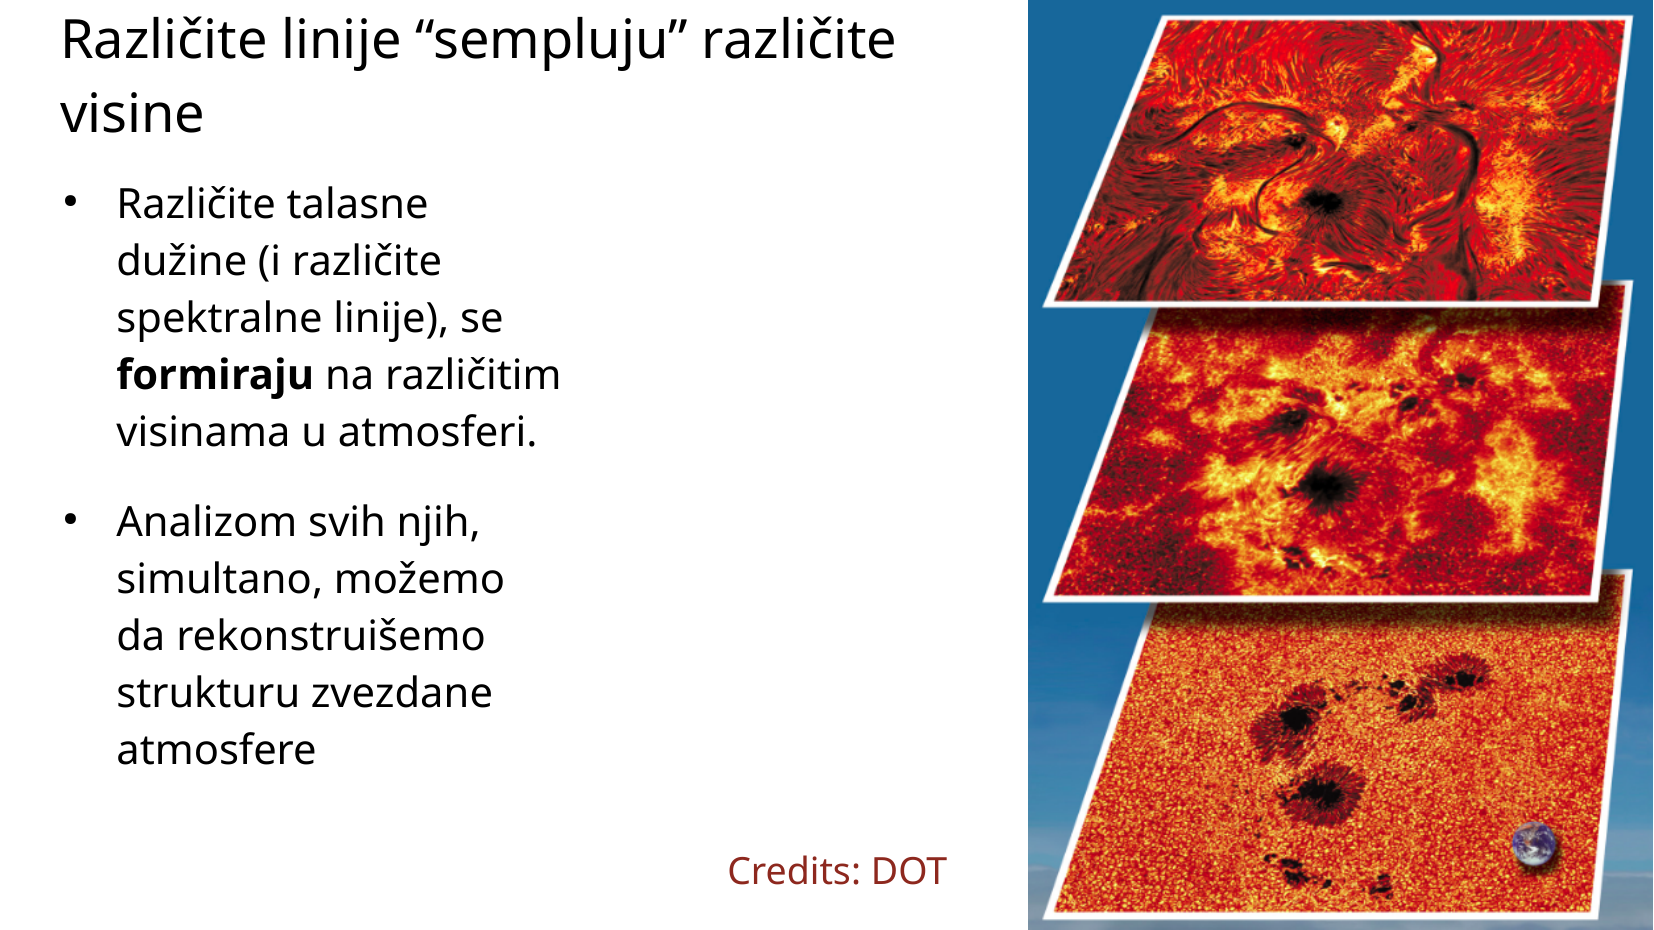

# Različite linije “sempluju” različite visine
Različite talasne dužine (i različite spektralne linije), se formiraju na različitim visinama u atmosferi.
Analizom svih njih, simultano, možemo da rekonstruišemo strukturu zvezdane atmosfere
Credits: DOT